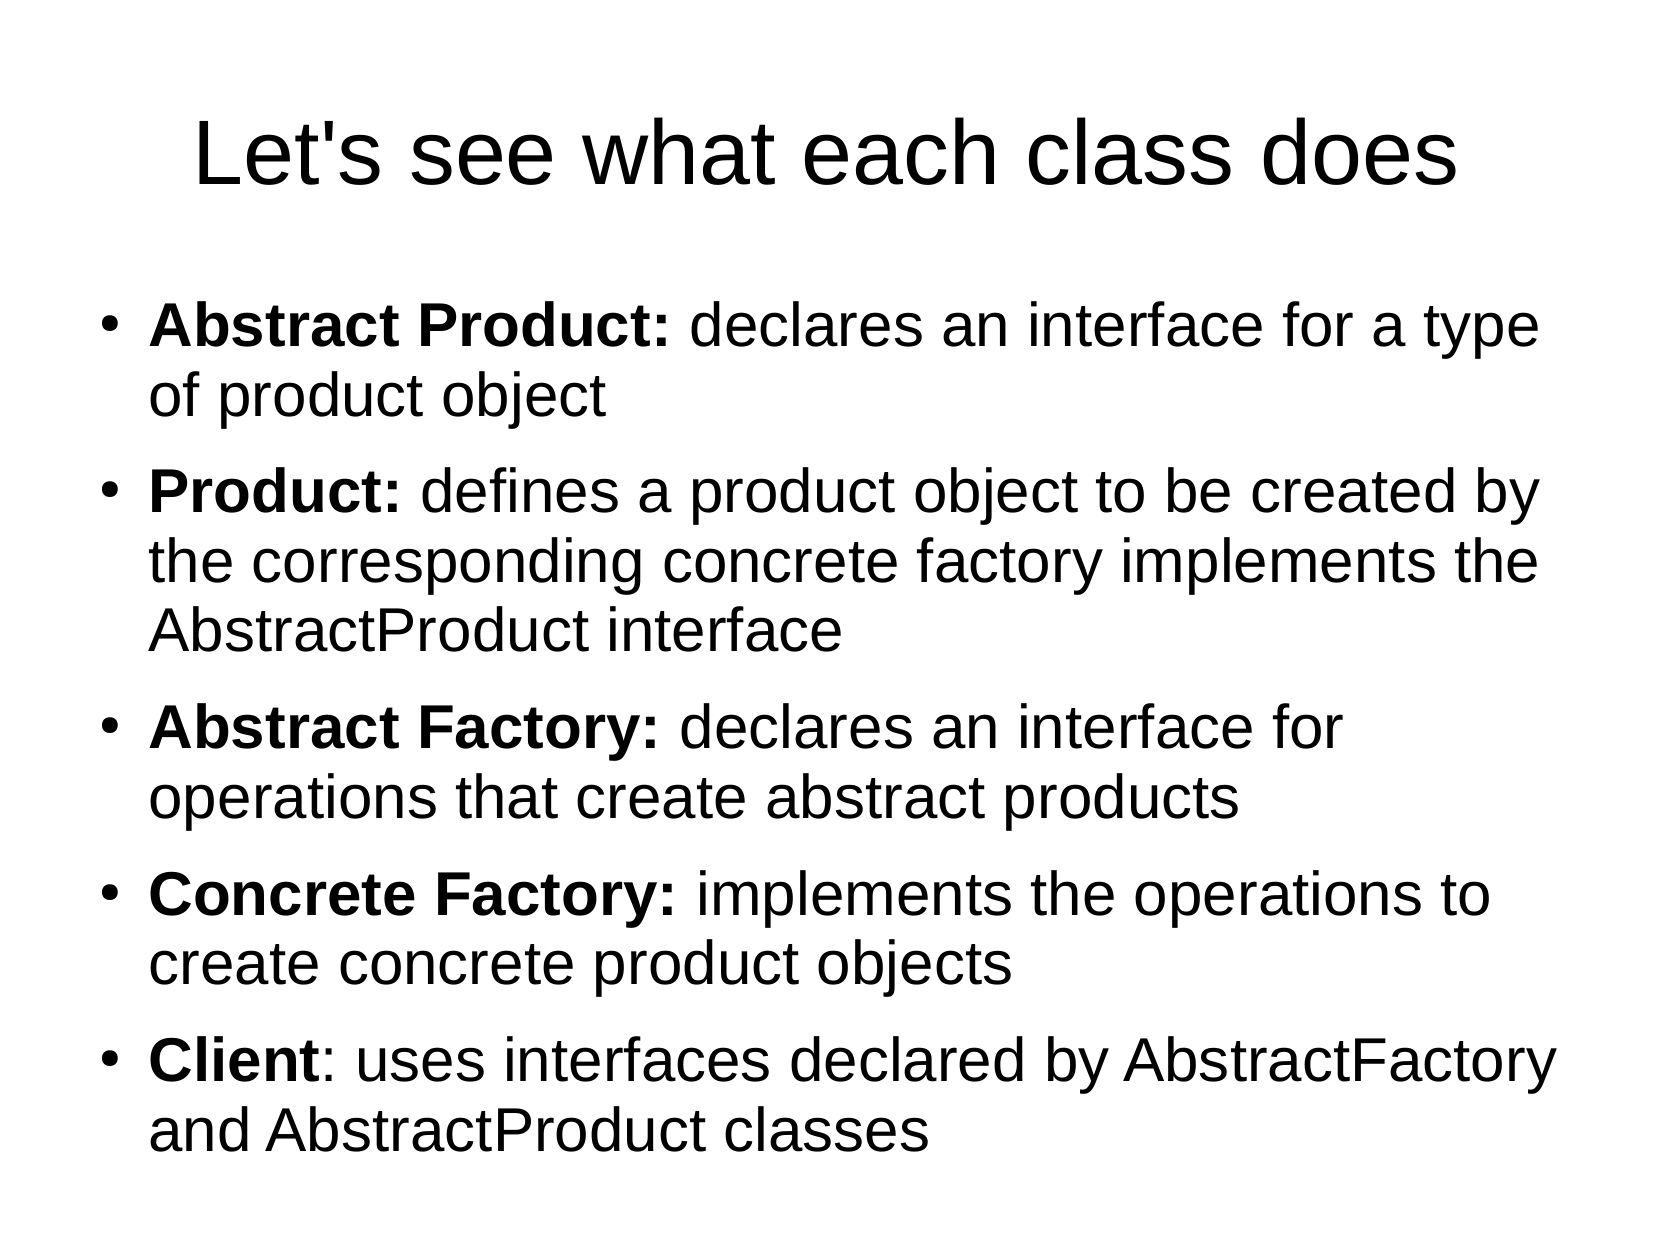

# Let's see what each class does
Abstract Product: declares an interface for a type of product object
Product: defines a product object to be created by the corresponding concrete factory implements the AbstractProduct interface
Abstract Factory: declares an interface for operations that create abstract products
Concrete Factory: implements the operations to create concrete product objects
Client: uses interfaces declared by AbstractFactory and AbstractProduct classes